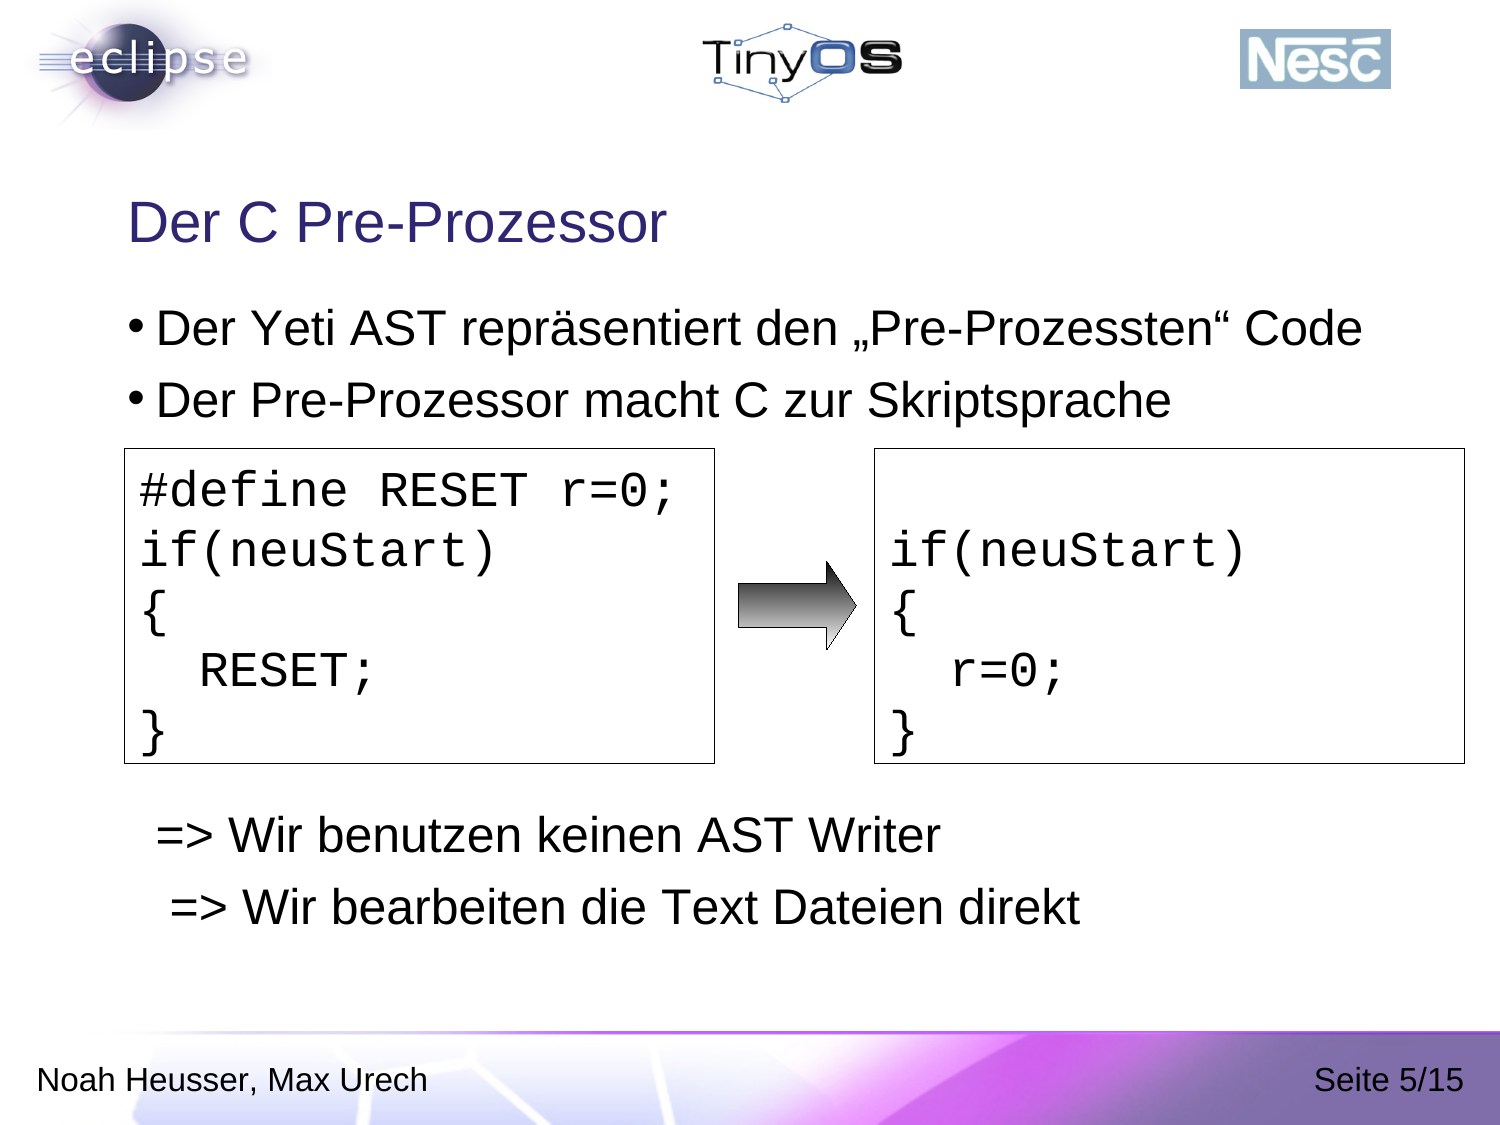

# Der C Pre-Prozessor
Der Yeti AST repräsentiert den „Pre-Prozessten“ Code
Der Pre-Prozessor macht C zur Skriptsprache
=> Wir benutzen keinen AST Writer
 => Wir bearbeiten die Text Dateien direkt
#define RESET r=0;
if(neuStart)
{
 RESET;
}
if(neuStart)
{
 r=0;
}